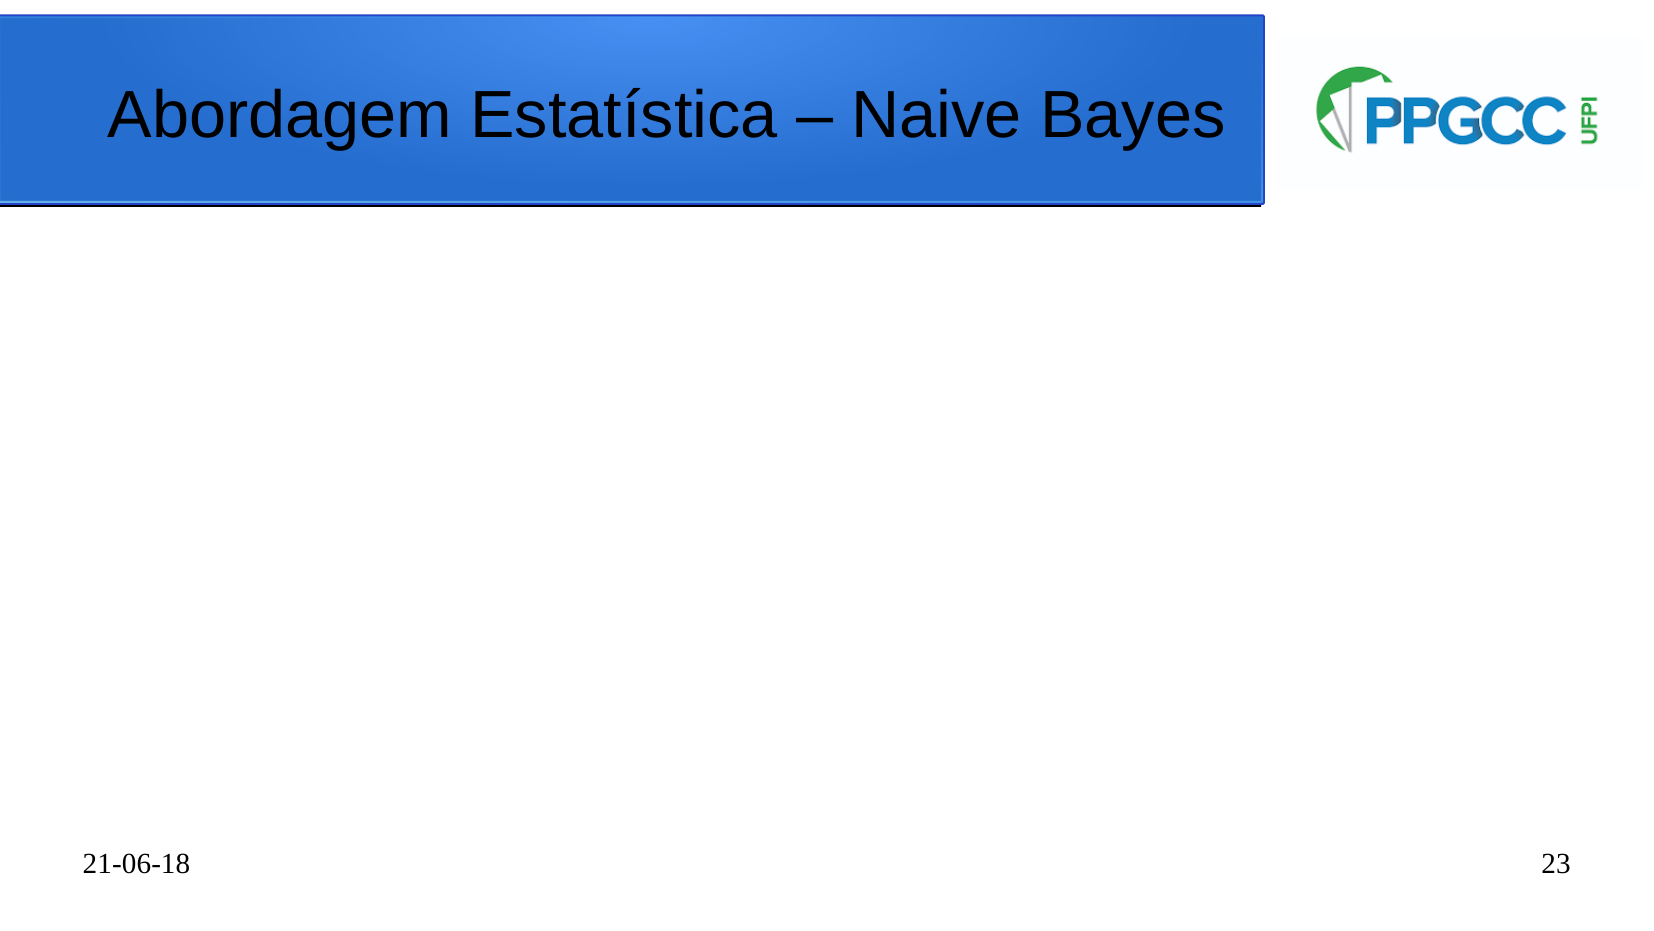

# Abordagem Estatística – Naive Bayes
21-06-18
23